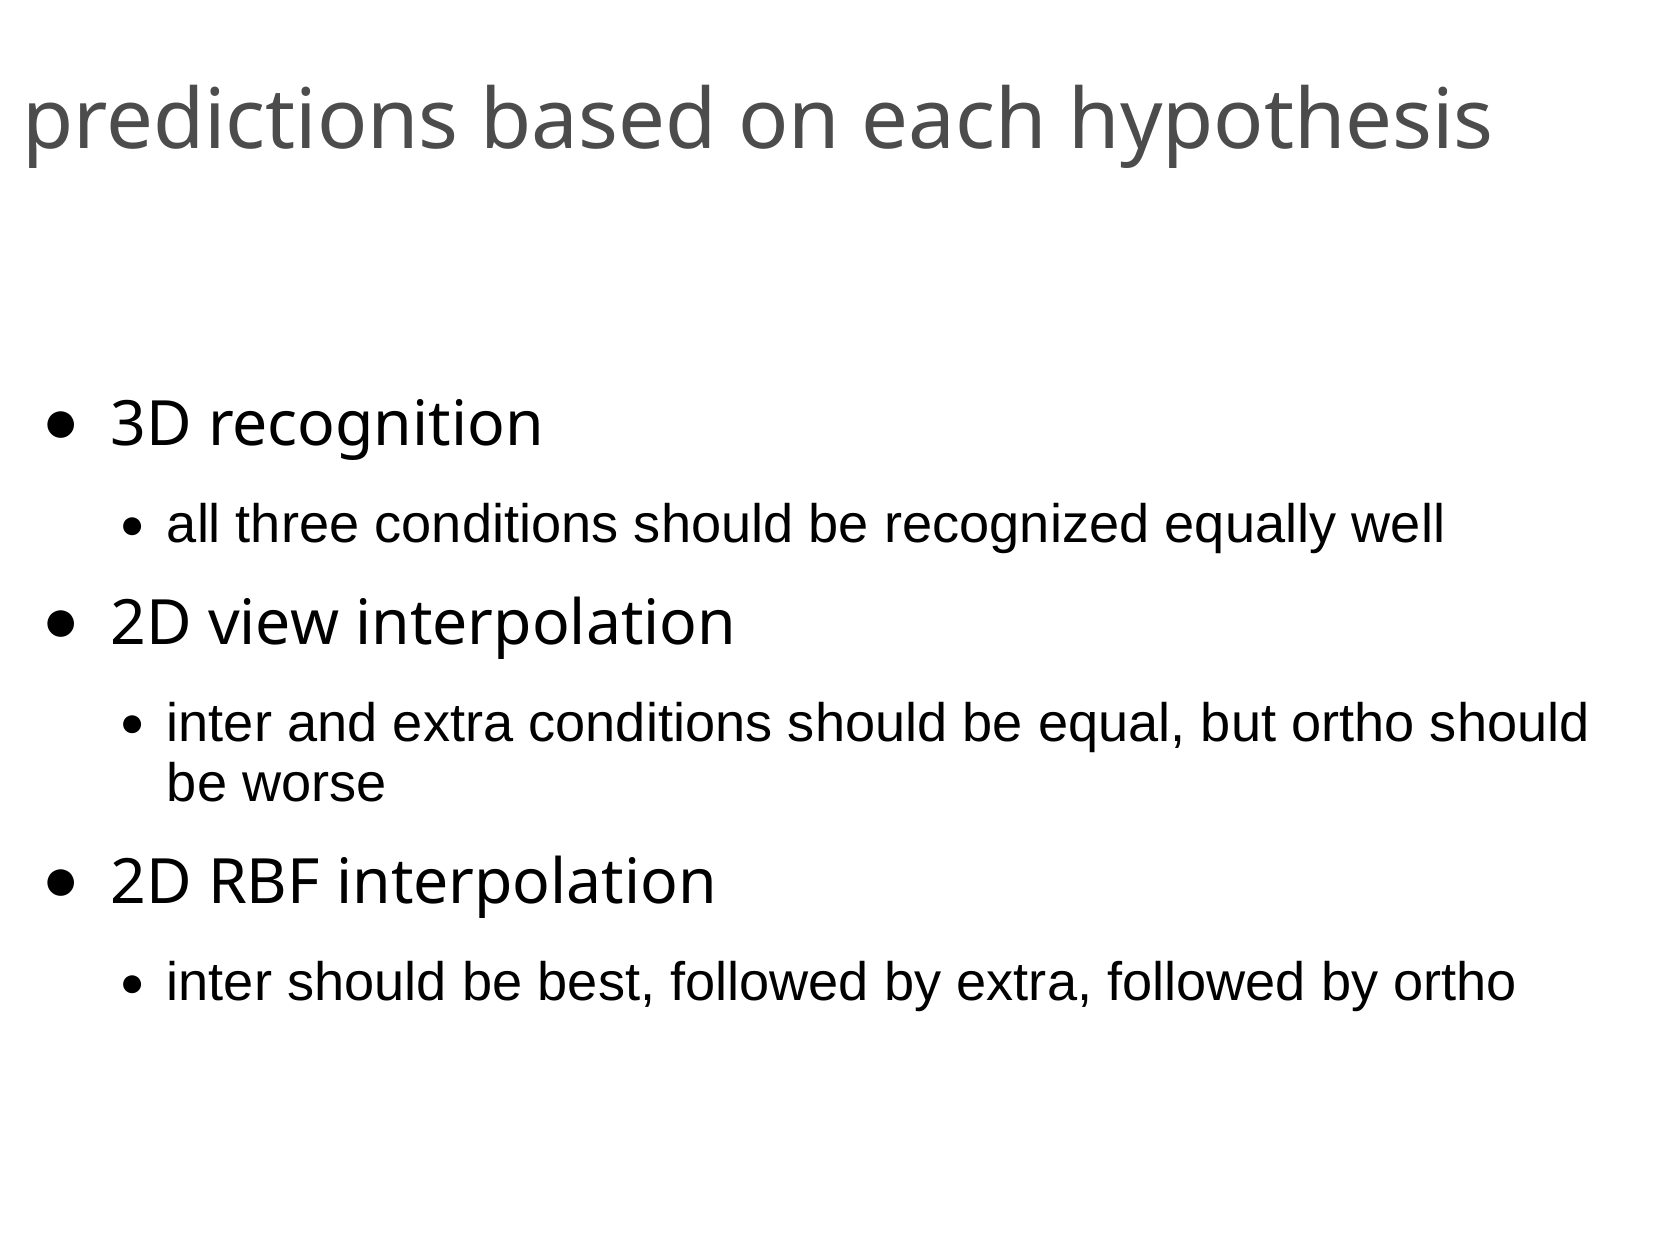

# predictions based on each hypothesis
3D recognition
all three conditions should be recognized equally well
2D view interpolation
inter and extra conditions should be equal, but ortho should be worse
2D RBF interpolation
inter should be best, followed by extra, followed by ortho